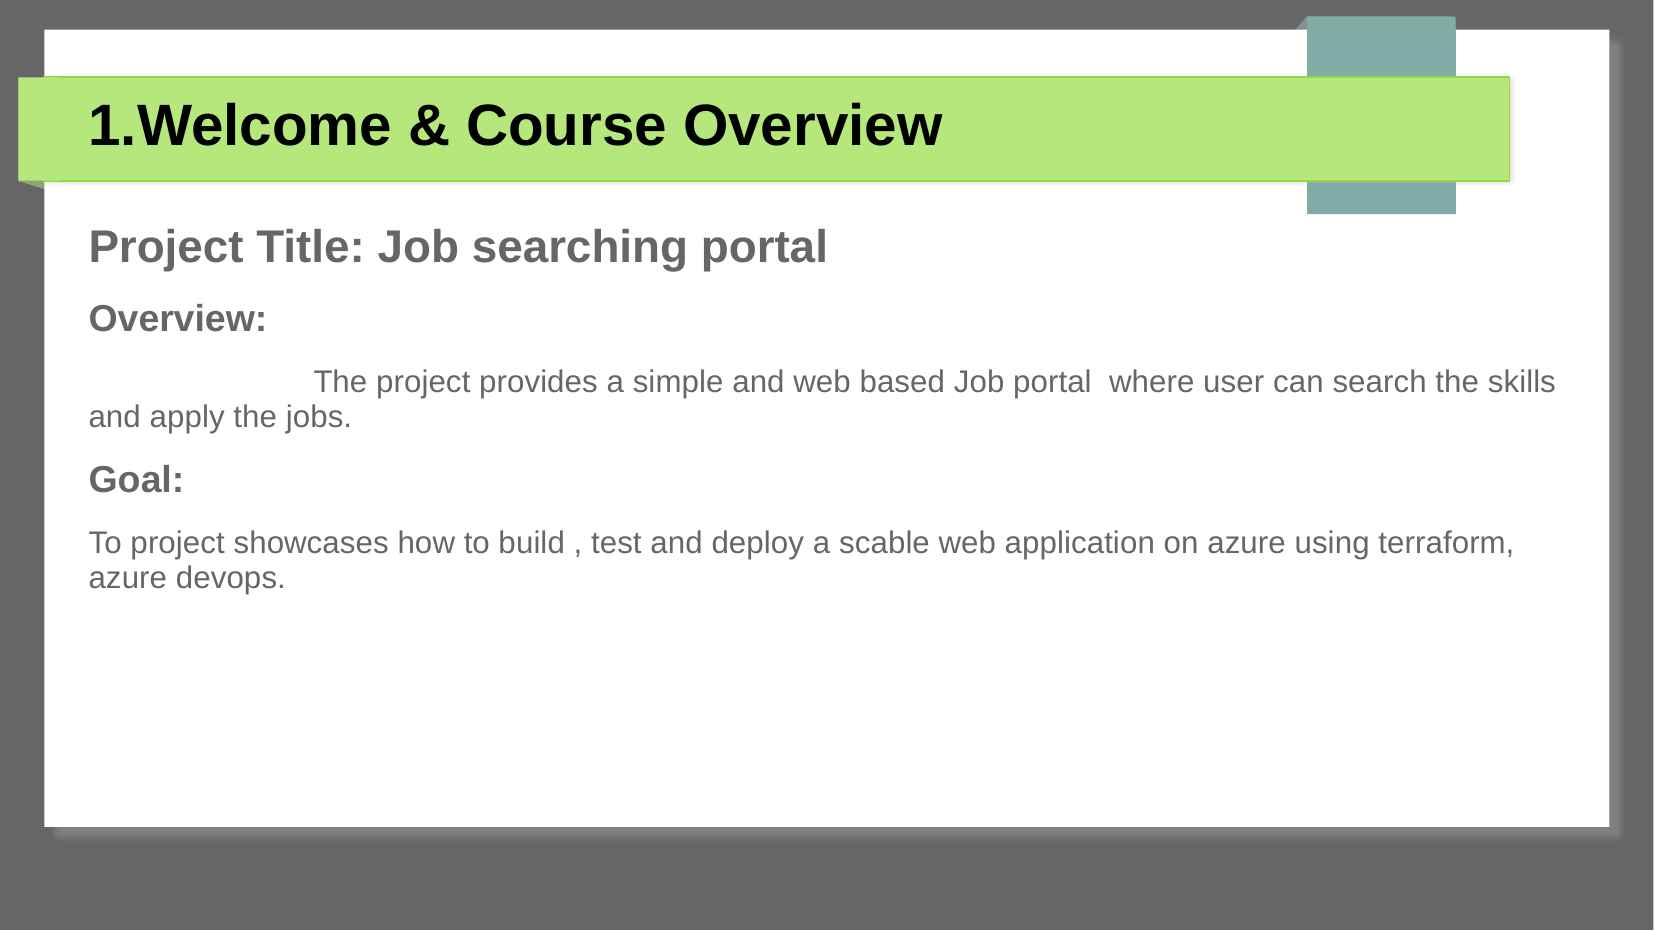

# 1.Welcome & Course Overview
Project Title: Job searching portal
Overview:
			The project provides a simple and web based Job portal where user can search the skills and apply the jobs.
Goal:
To project showcases how to build , test and deploy a scable web application on azure using terraform, azure devops.